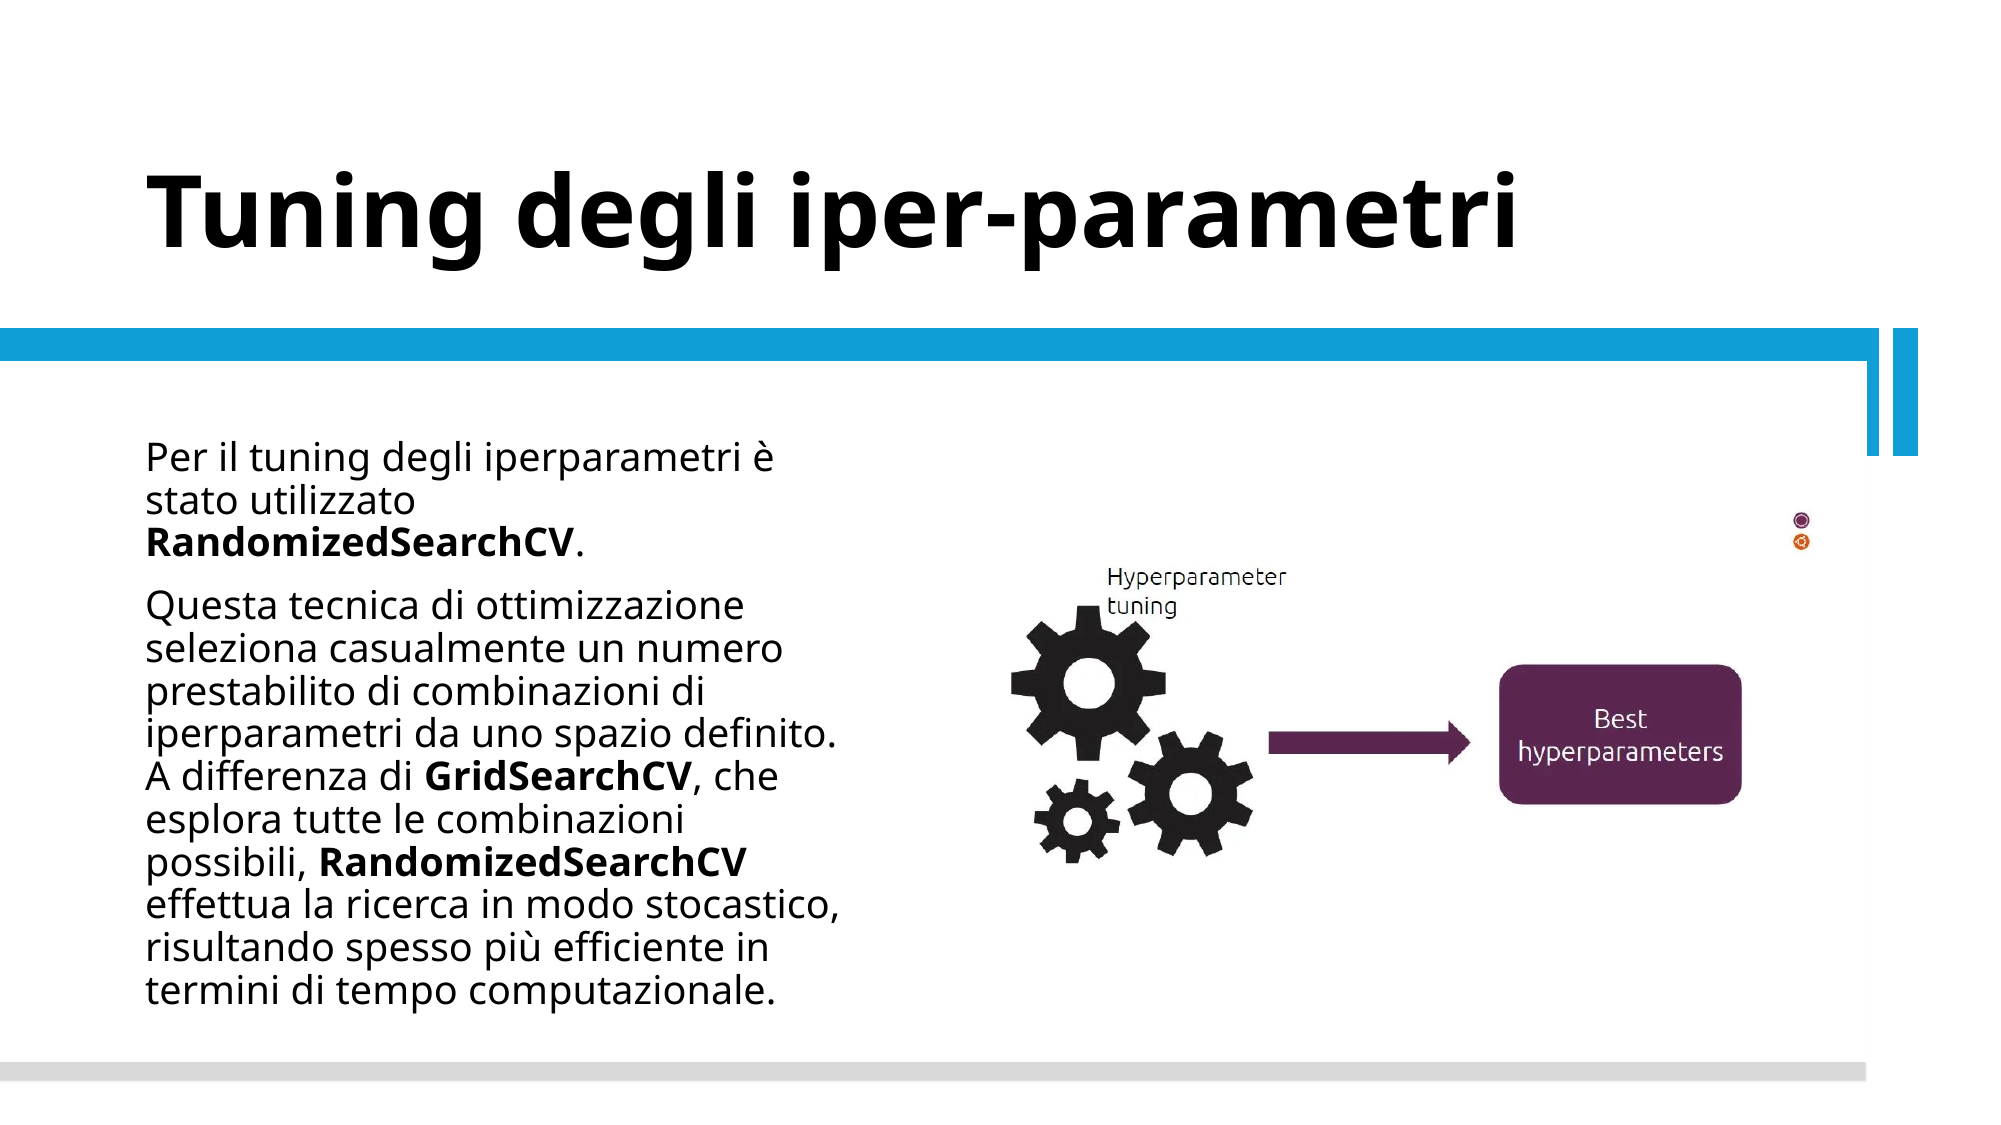

# Tuning degli iper-parametri
Per il tuning degli iperparametri è stato utilizzato RandomizedSearchCV.
Questa tecnica di ottimizzazione seleziona casualmente un numero prestabilito di combinazioni di iperparametri da uno spazio definito. A differenza di GridSearchCV, che esplora tutte le combinazioni possibili, RandomizedSearchCV effettua la ricerca in modo stocastico, risultando spesso più efficiente in termini di tempo computazionale.